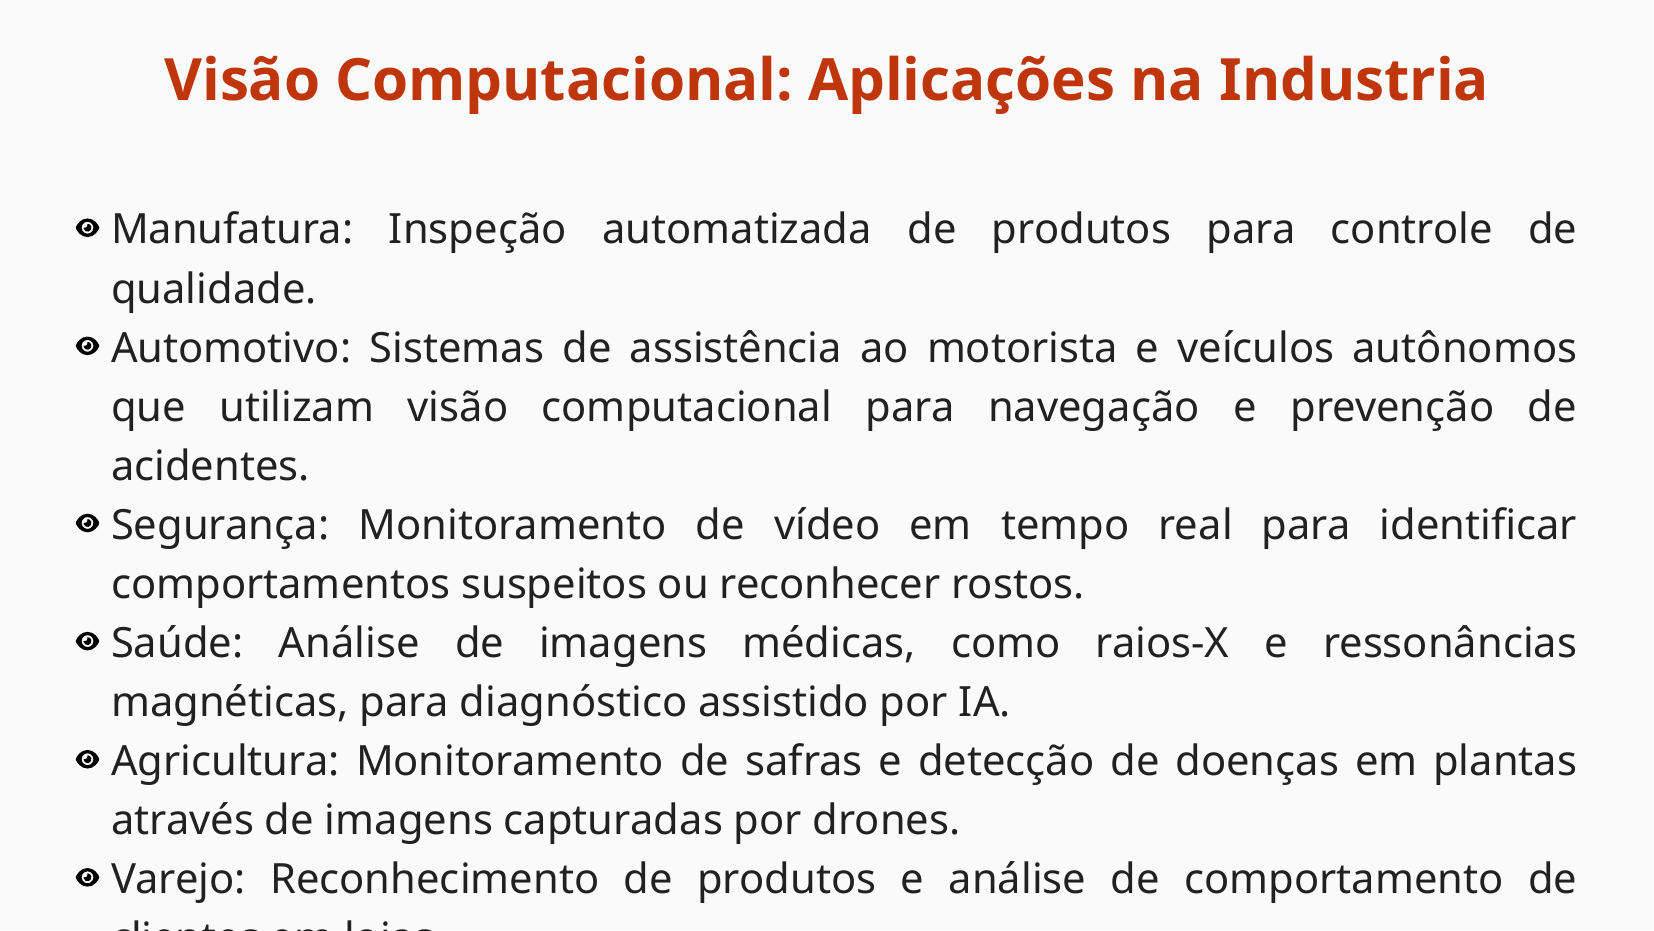

Visão Computacional: Aplicações na Industria
# Manufatura: Inspeção automatizada de produtos para controle de qualidade.
Automotivo: Sistemas de assistência ao motorista e veículos autônomos que utilizam visão computacional para navegação e prevenção de acidentes.
Segurança: Monitoramento de vídeo em tempo real para identificar comportamentos suspeitos ou reconhecer rostos.
Saúde: Análise de imagens médicas, como raios-X e ressonâncias magnéticas, para diagnóstico assistido por IA.
Agricultura: Monitoramento de safras e detecção de doenças em plantas através de imagens capturadas por drones.
Varejo: Reconhecimento de produtos e análise de comportamento de clientes em lojas.